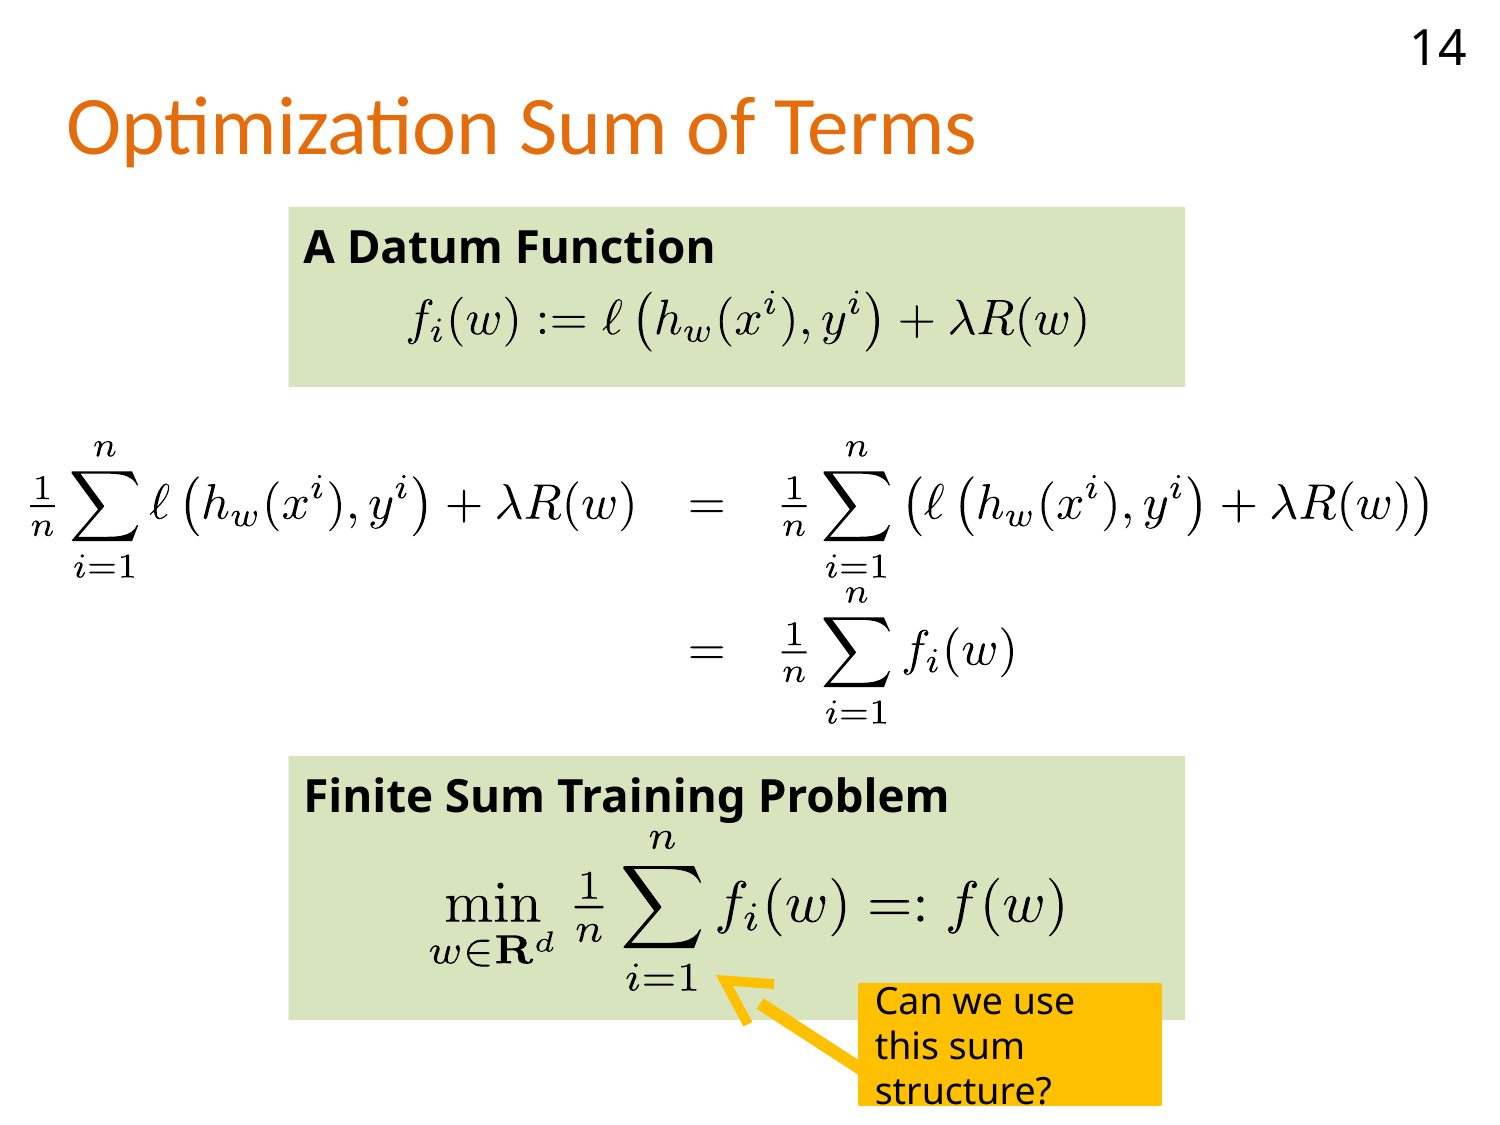

Optimization Sum of Terms
A Datum Function
Finite Sum Training Problem
Can we use this sum structure?